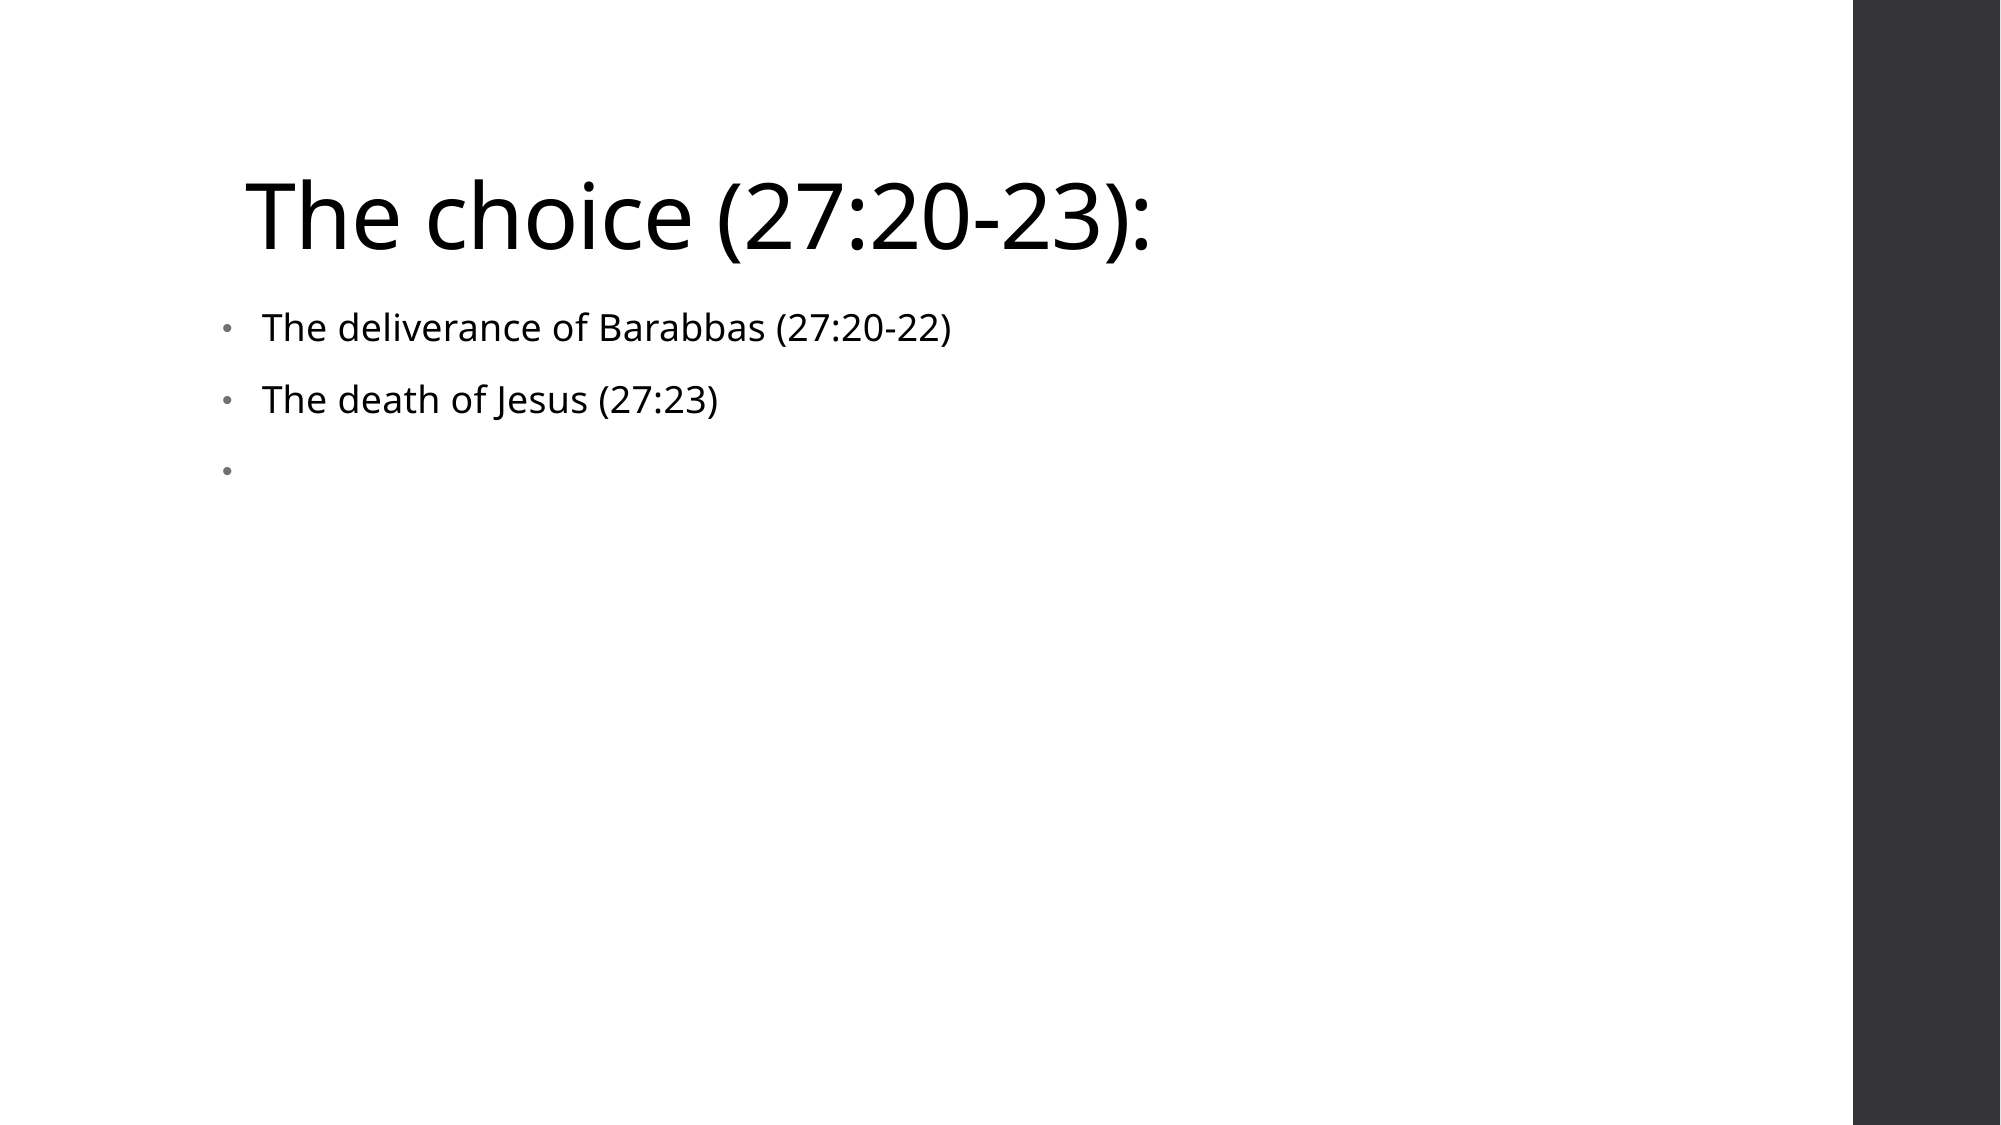

# The choice (27:20-23):
 The deliverance of Barabbas (27:20-22)
 The death of Jesus (27:23)